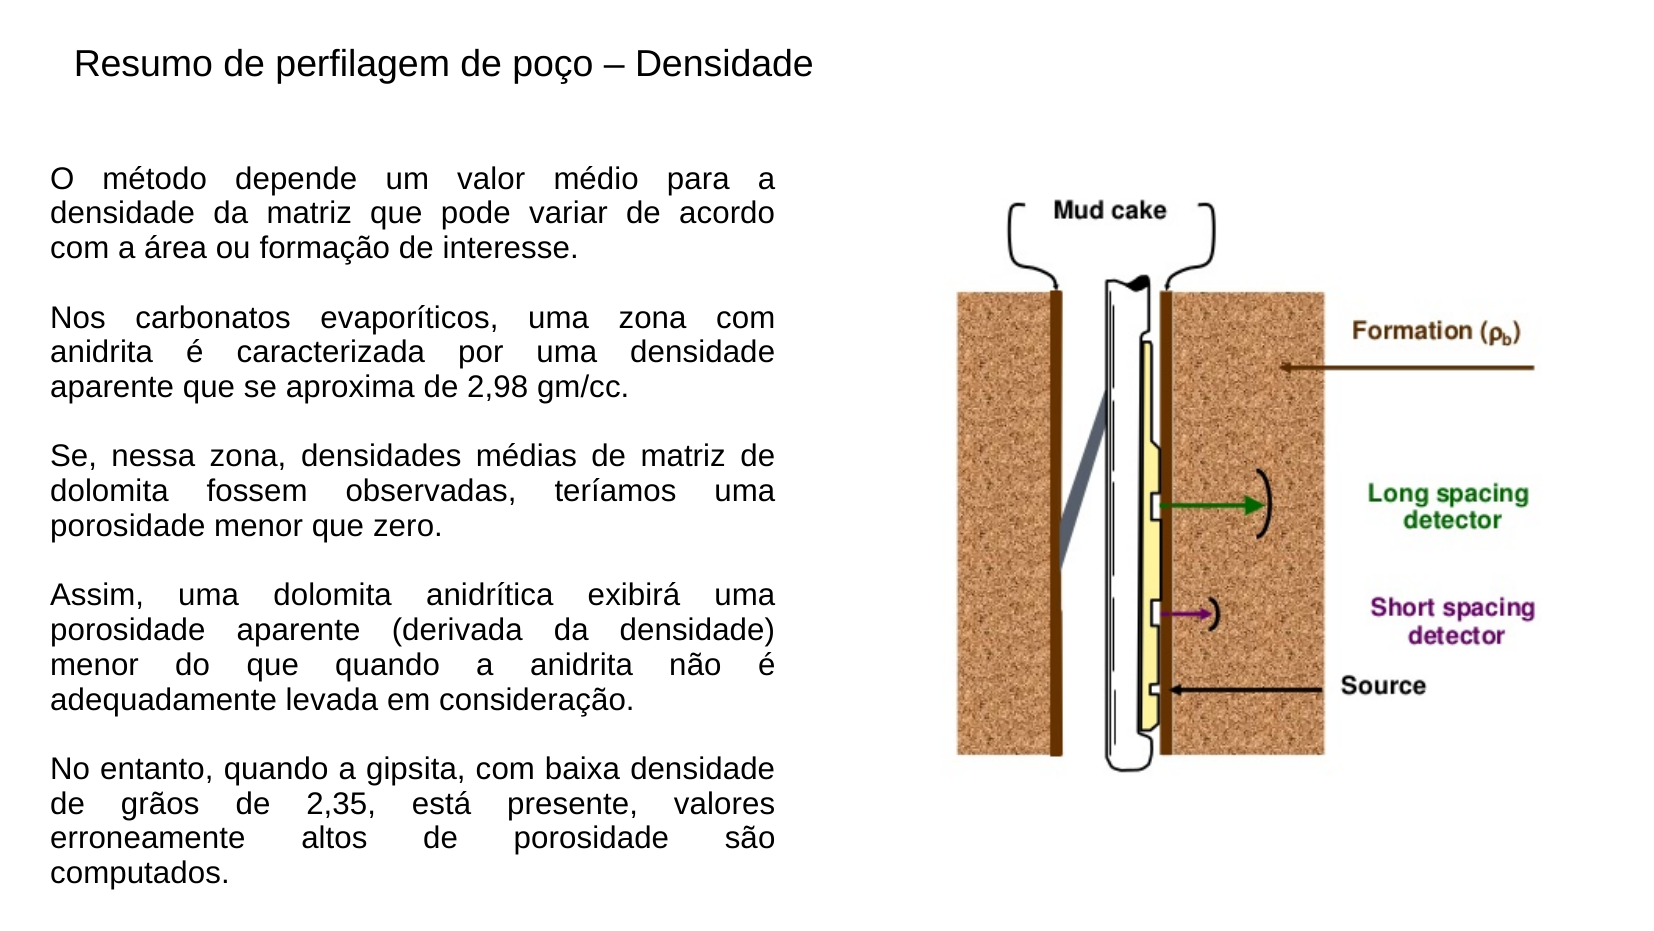

Resumo de perfilagem de poço – Densidade
O método depende um valor médio para a densidade da matriz que pode variar de acordo com a área ou formação de interesse.
Nos carbonatos evaporíticos, uma zona com anidrita é caracterizada por uma densidade aparente que se aproxima de 2,98 gm/cc.
Se, nessa zona, densidades médias de matriz de dolomita fossem observadas, teríamos uma porosidade menor que zero.
Assim, uma dolomita anidrítica exibirá uma porosidade aparente (derivada da densidade) menor do que quando a anidrita não é adequadamente levada em consideração.
No entanto, quando a gipsita, com baixa densidade de grãos de 2,35, está presente, valores erroneamente altos de porosidade são computados.